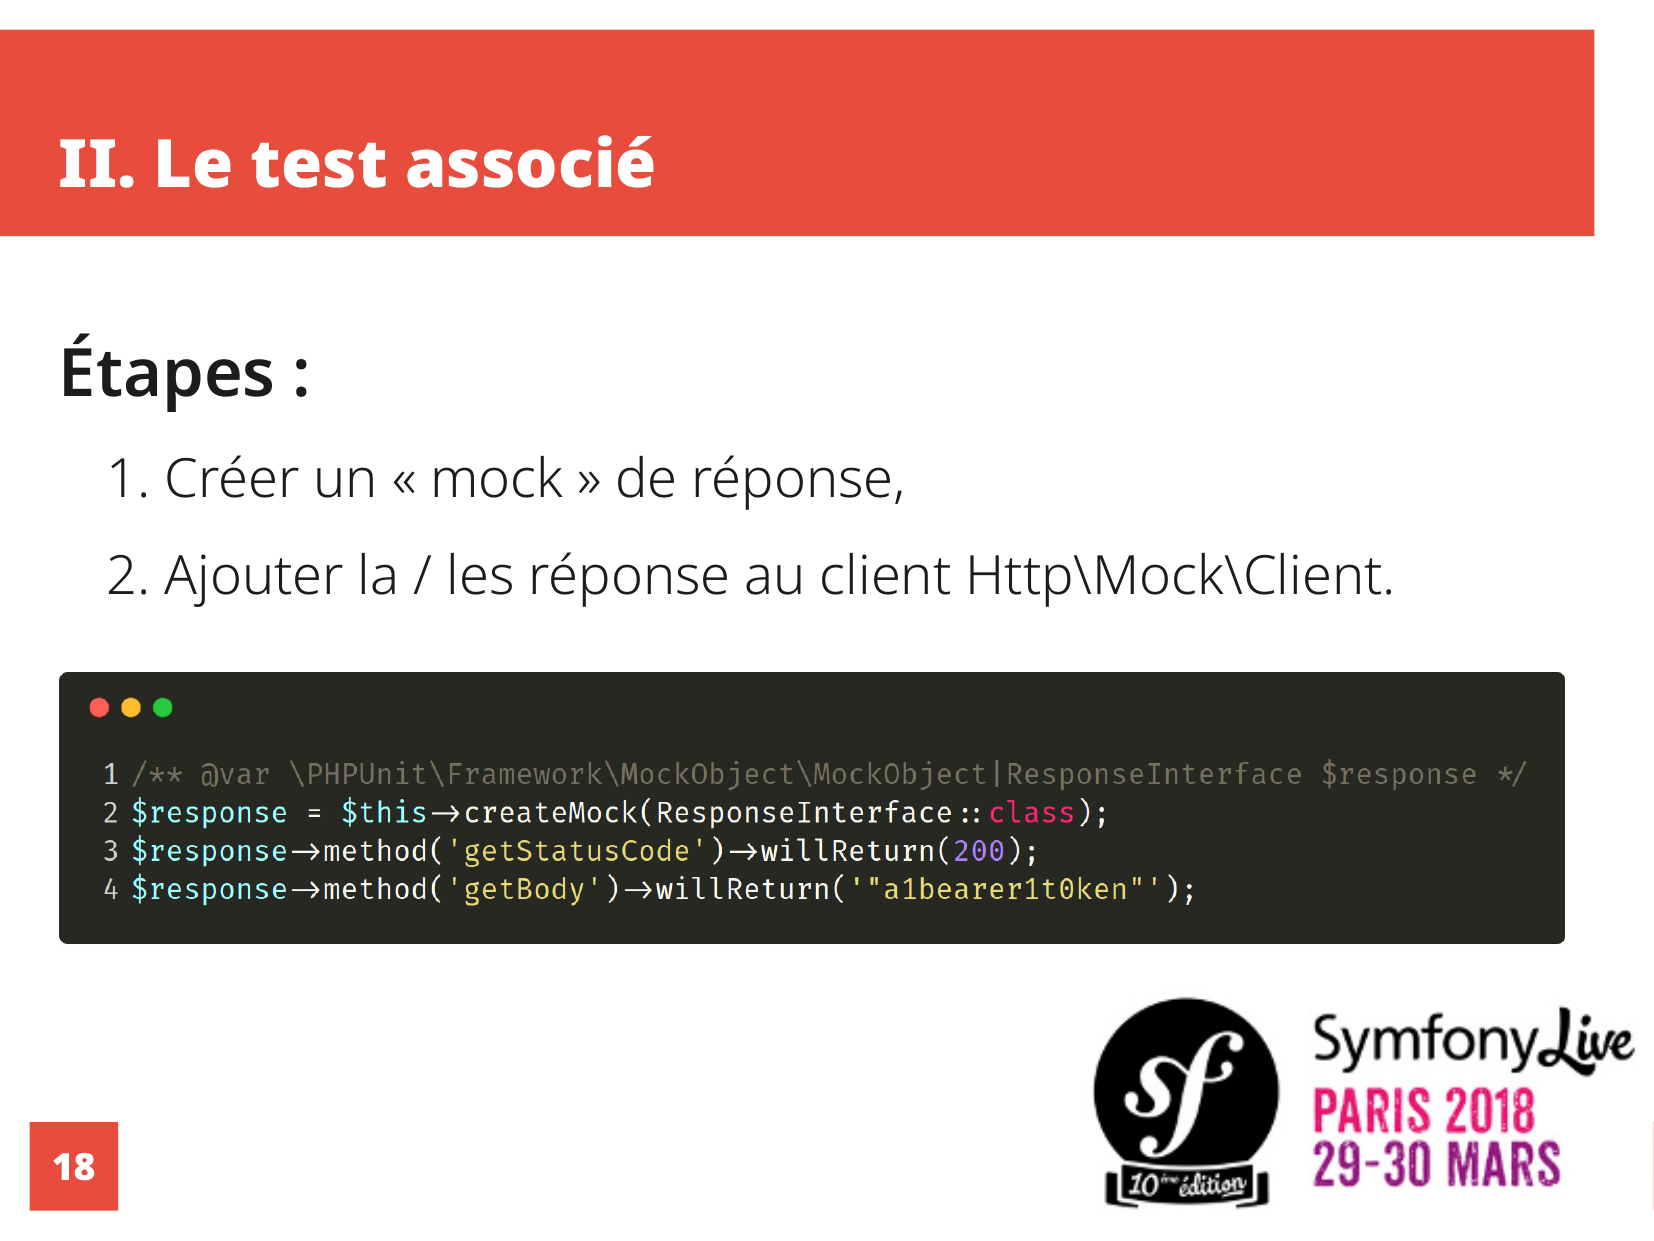

# II. Le test associé
Étapes :
1. Créer un « mock » de réponse,
2. Ajouter la / les réponse au client Http\Mock\Client.
18